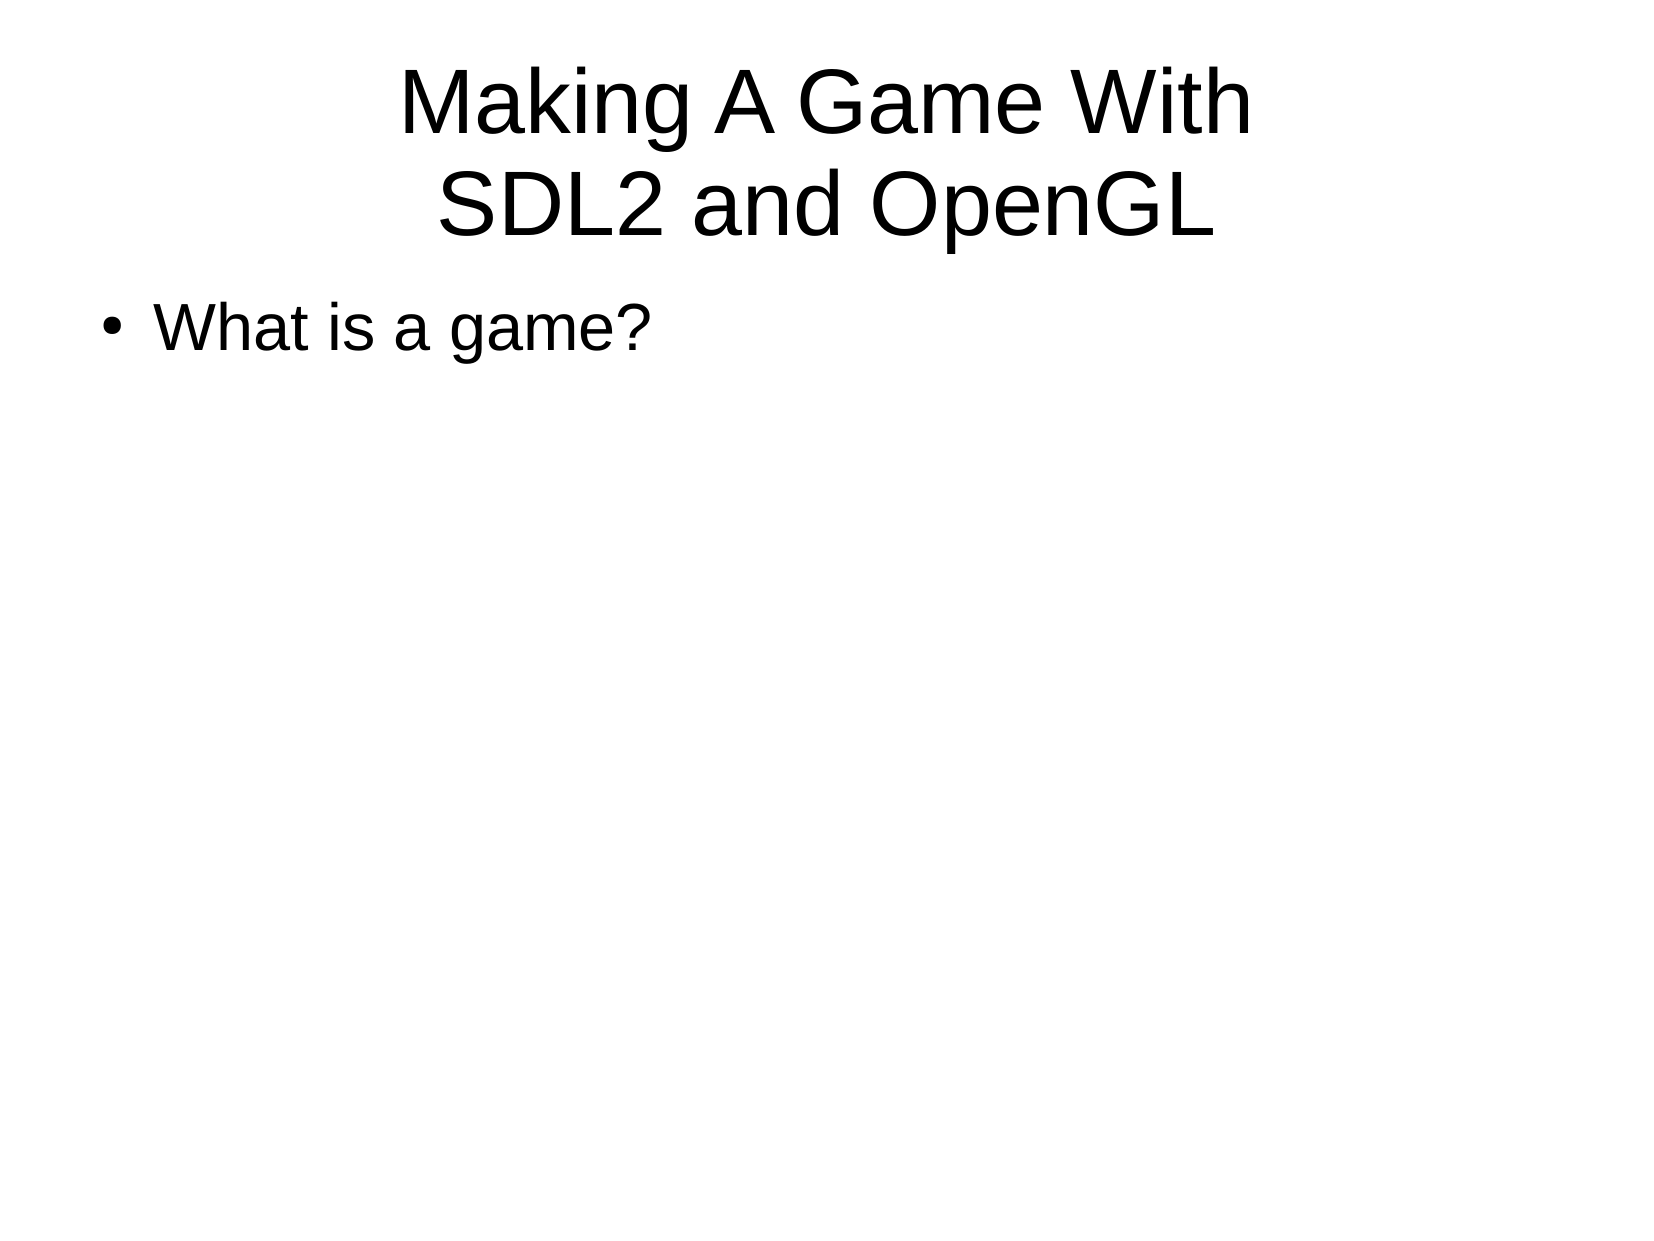

# Making A Game With SDL2 and OpenGL
What is a game?